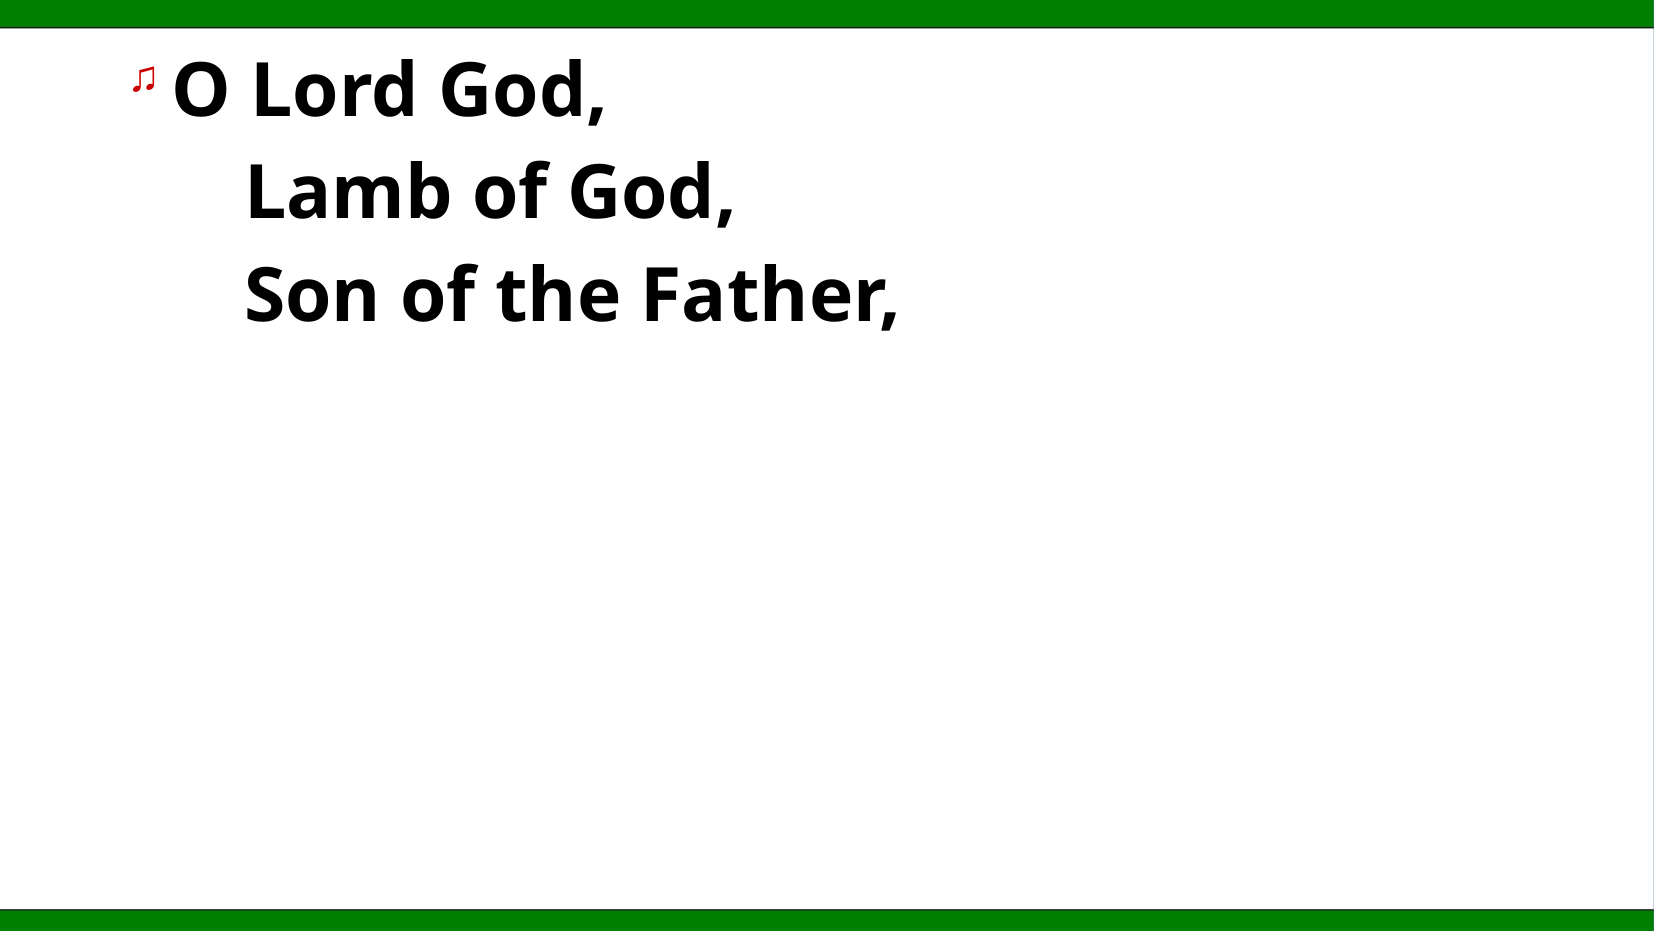

♫ O Lord God,
 Lamb of God,
 Son of the Father,